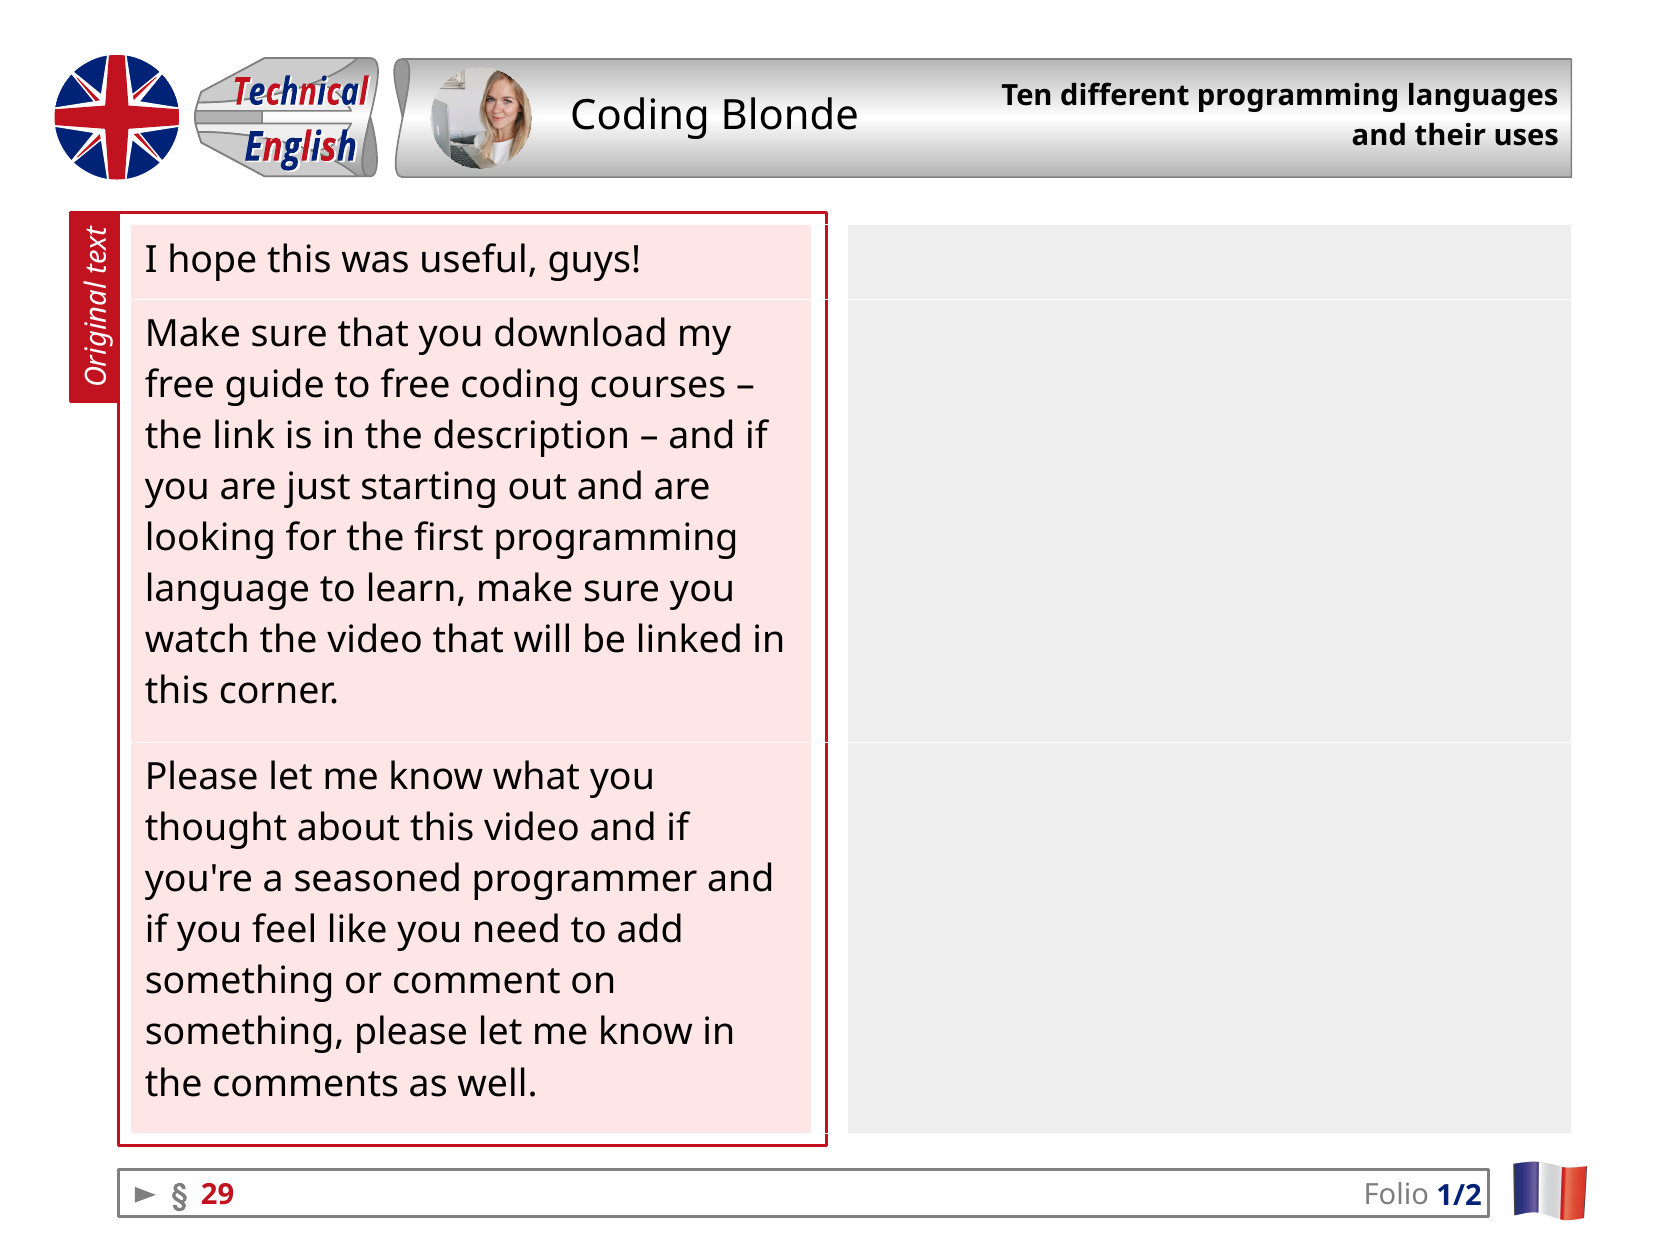

#
| I hope this was useful, guys! | | |
| --- | --- | --- |
| Make sure that you download my free guide to free coding courses – the link is in the description – and if you are just starting out and are looking for the first programming language to learn, make sure you watch the video that will be linked in this corner. | | |
| Please let me know what you thought about this video and if you're a seasoned programmer and if you feel like you need to add something or comment on something, please let me know in the comments as well. | | |
29
1/2